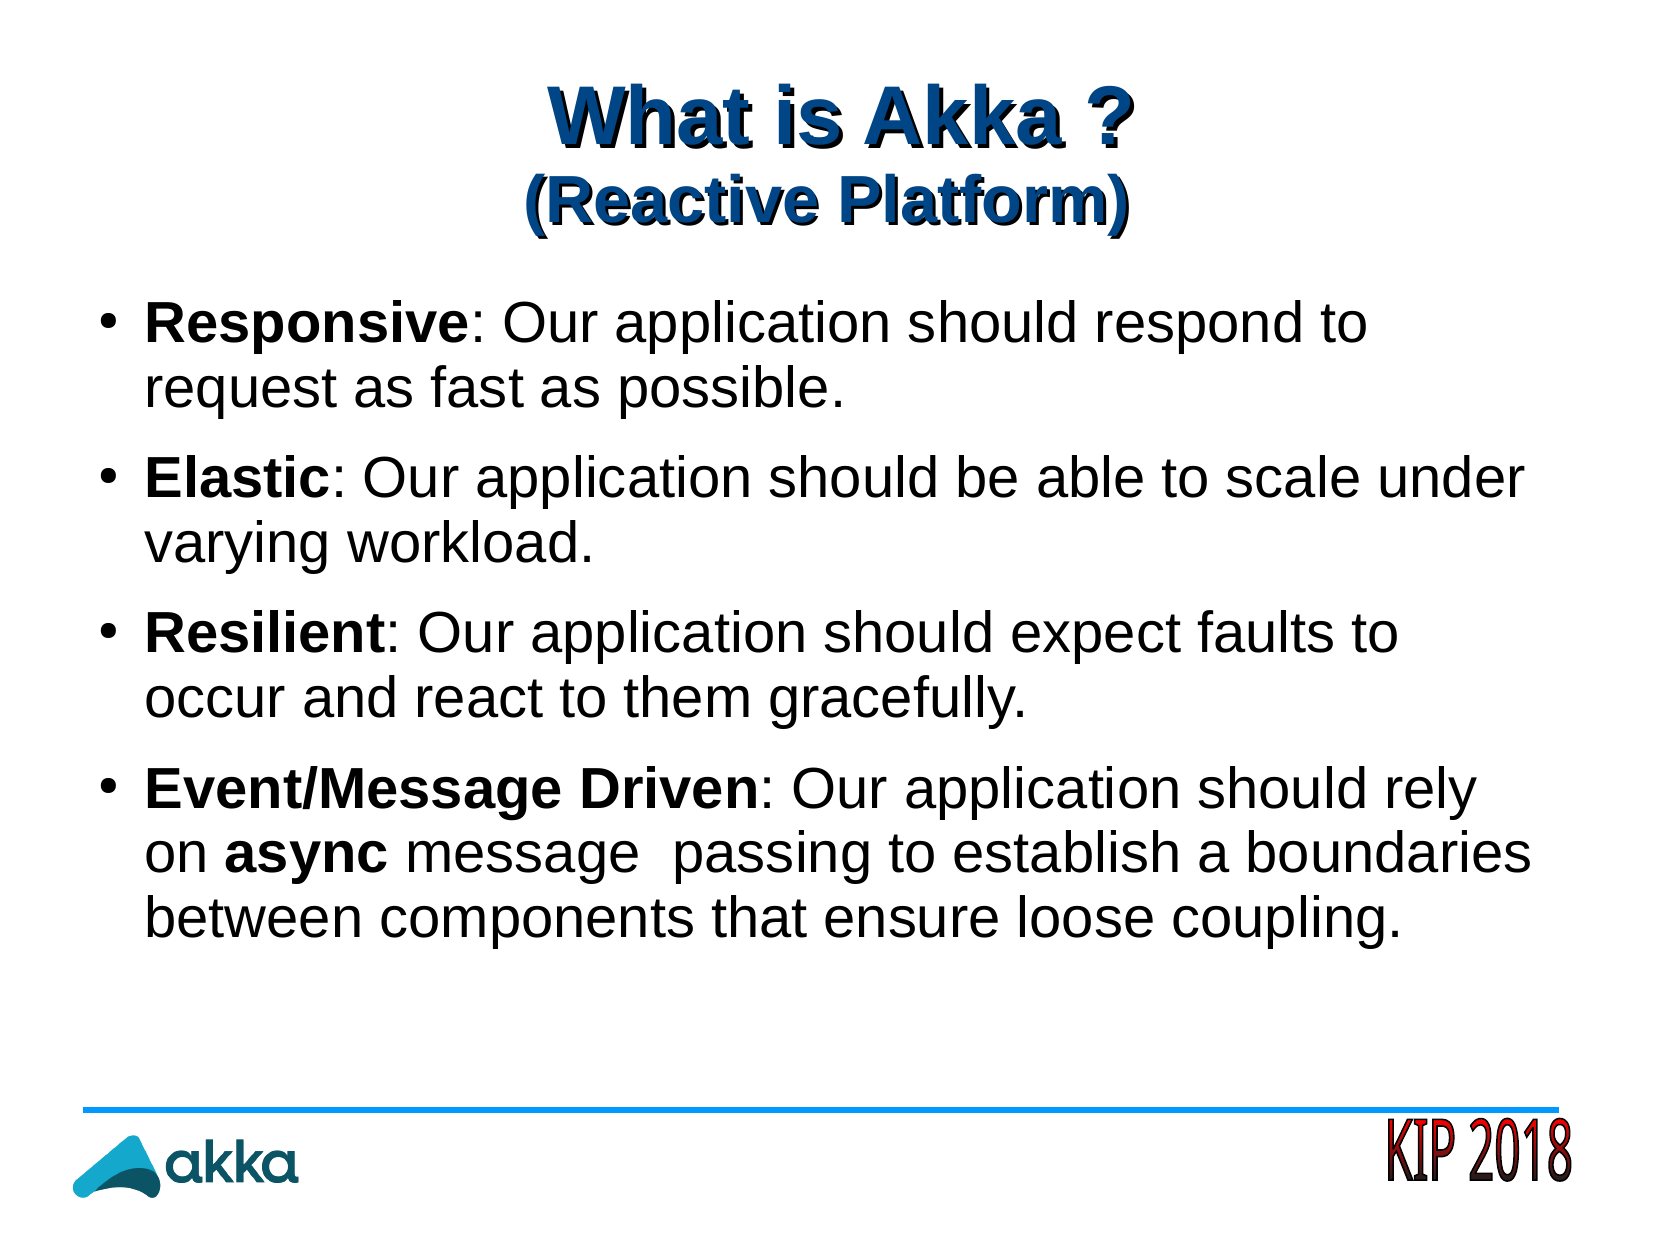

# What is Akka ? (Reactive Platform)
Responsive: Our application should respond to request as fast as possible.
Elastic: Our application should be able to scale under varying workload.
Resilient: Our application should expect faults to occur and react to them gracefully.
Event/Message Driven: Our application should rely on async message passing to establish a boundaries between components that ensure loose coupling.